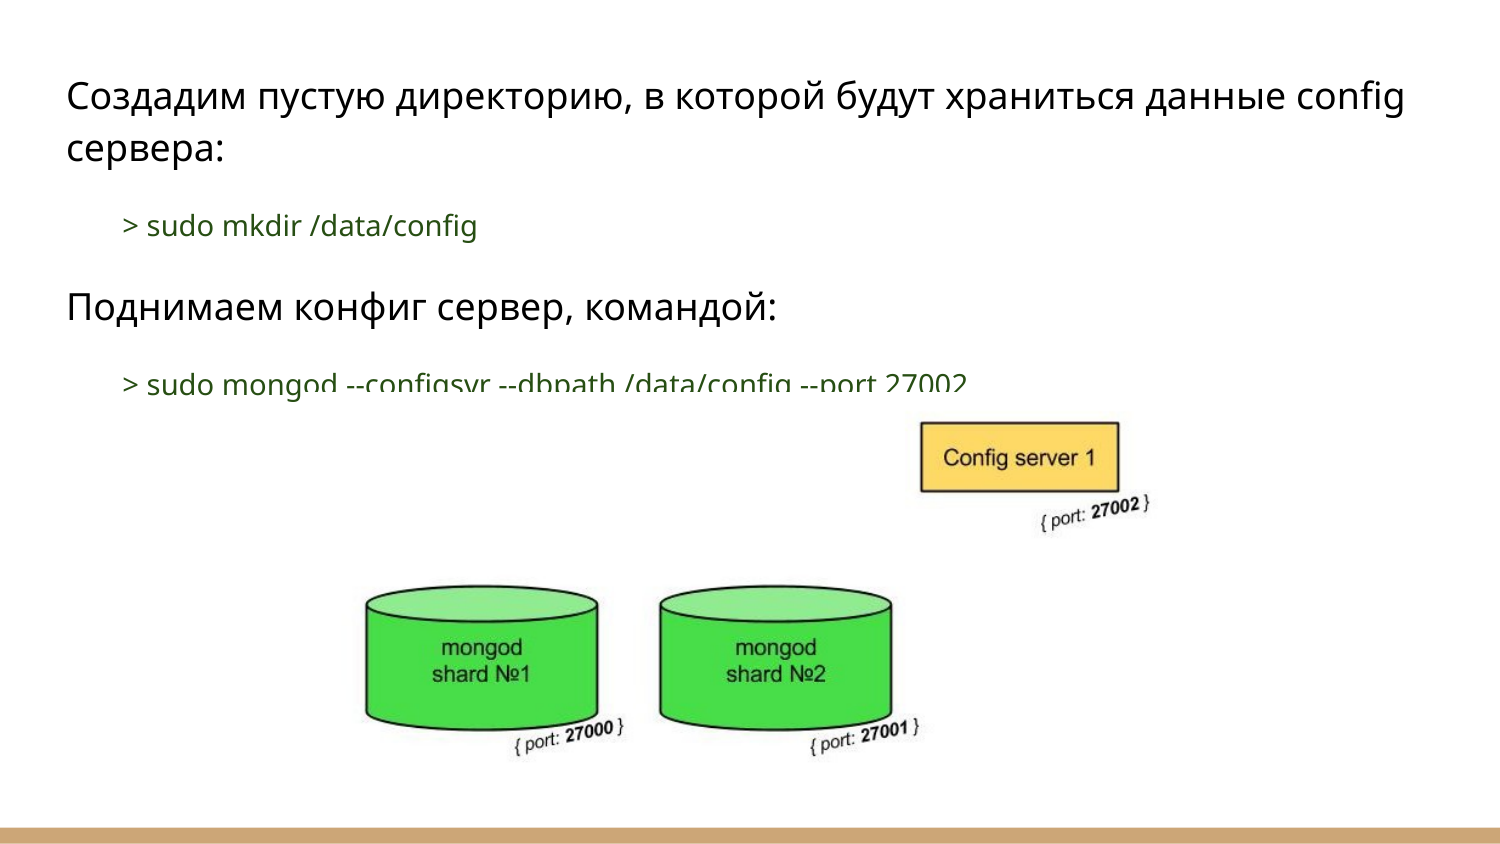

# Создадим пустую директорию, в которой будут храниться данные config сервера:
> sudo mkdir /data/config
Поднимаем конфиг сервер, командой:
> sudo mongod --configsvr --dbpath /data/config --port 27002